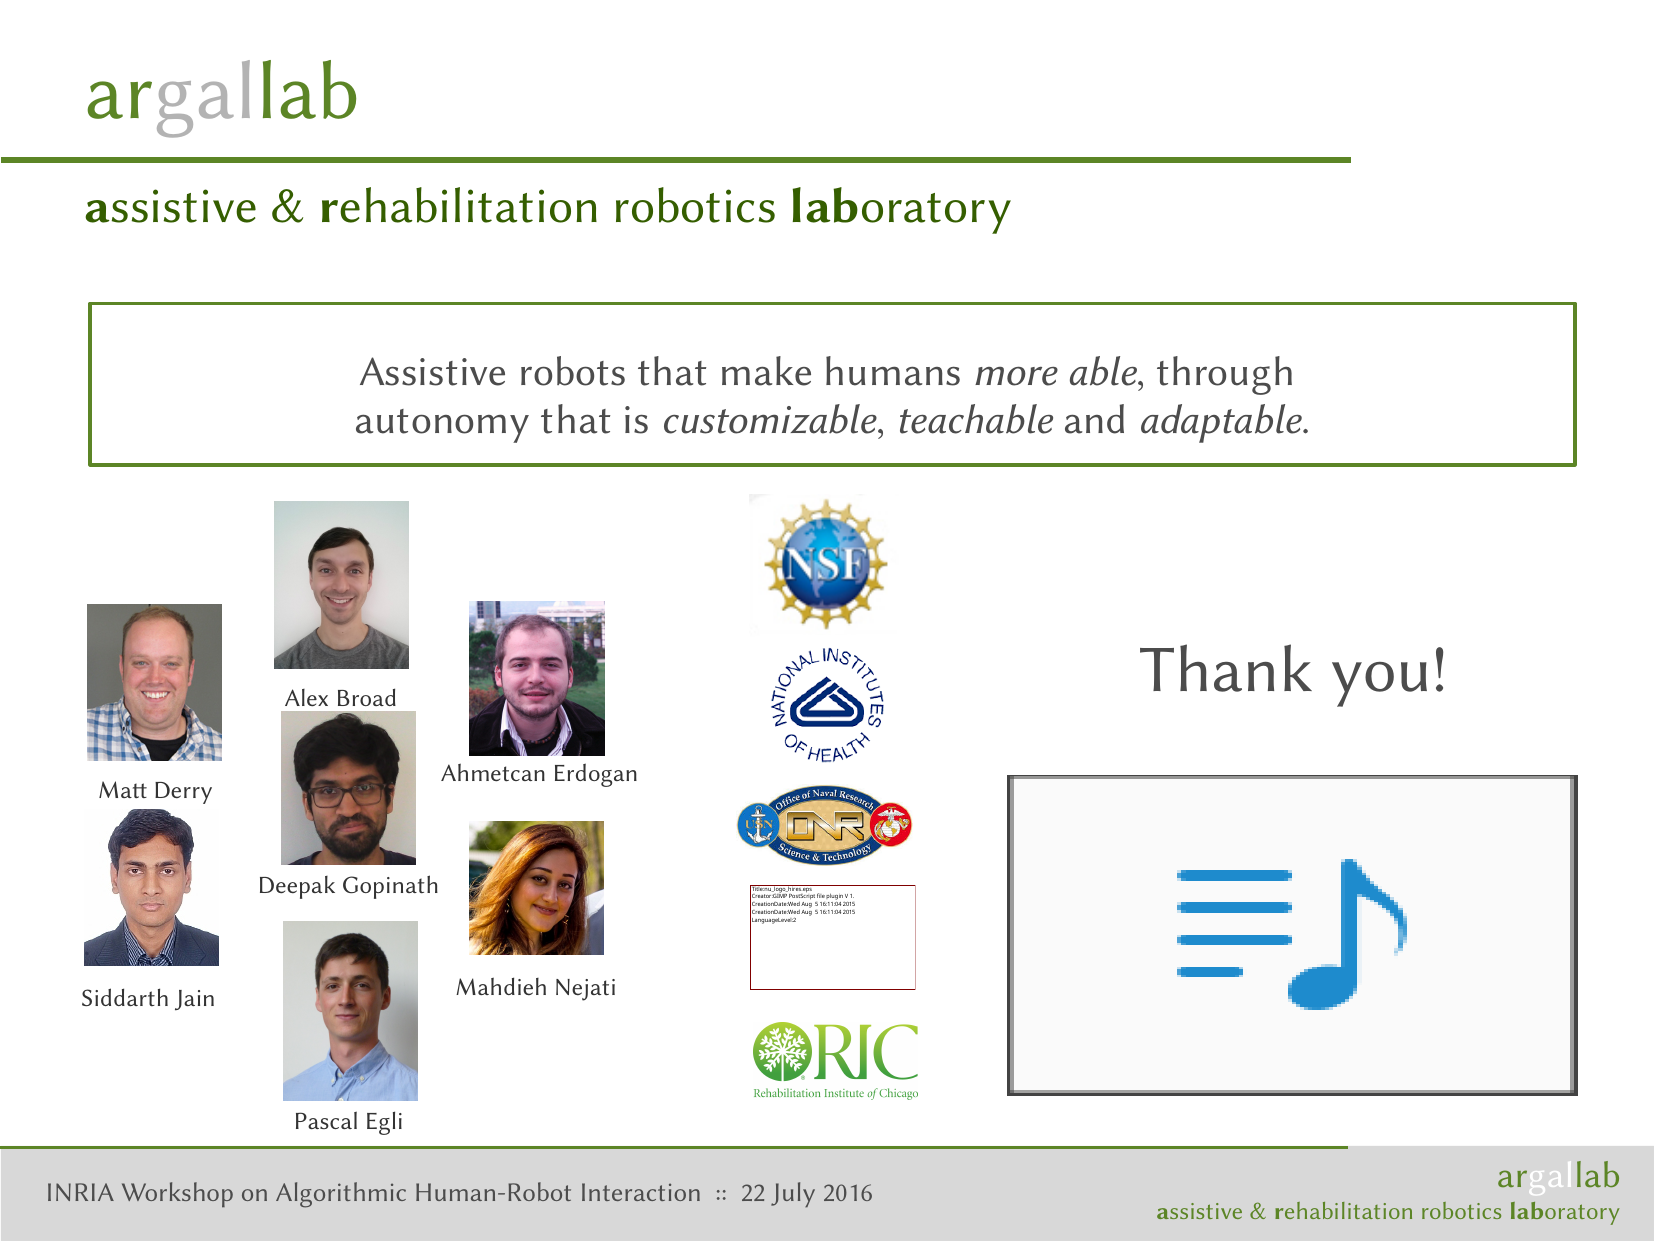

argallab
assistive & rehabilitation robotics laboratory
Assistive robots that make humans more able, through
autonomy that is customizable, teachable and adaptable.
Thank you!
Alex Broad
Ahmetcan Erdogan
Matt Derry
Deepak Gopinath
Mahdieh Nejati
Siddarth Jain
Pascal Egli